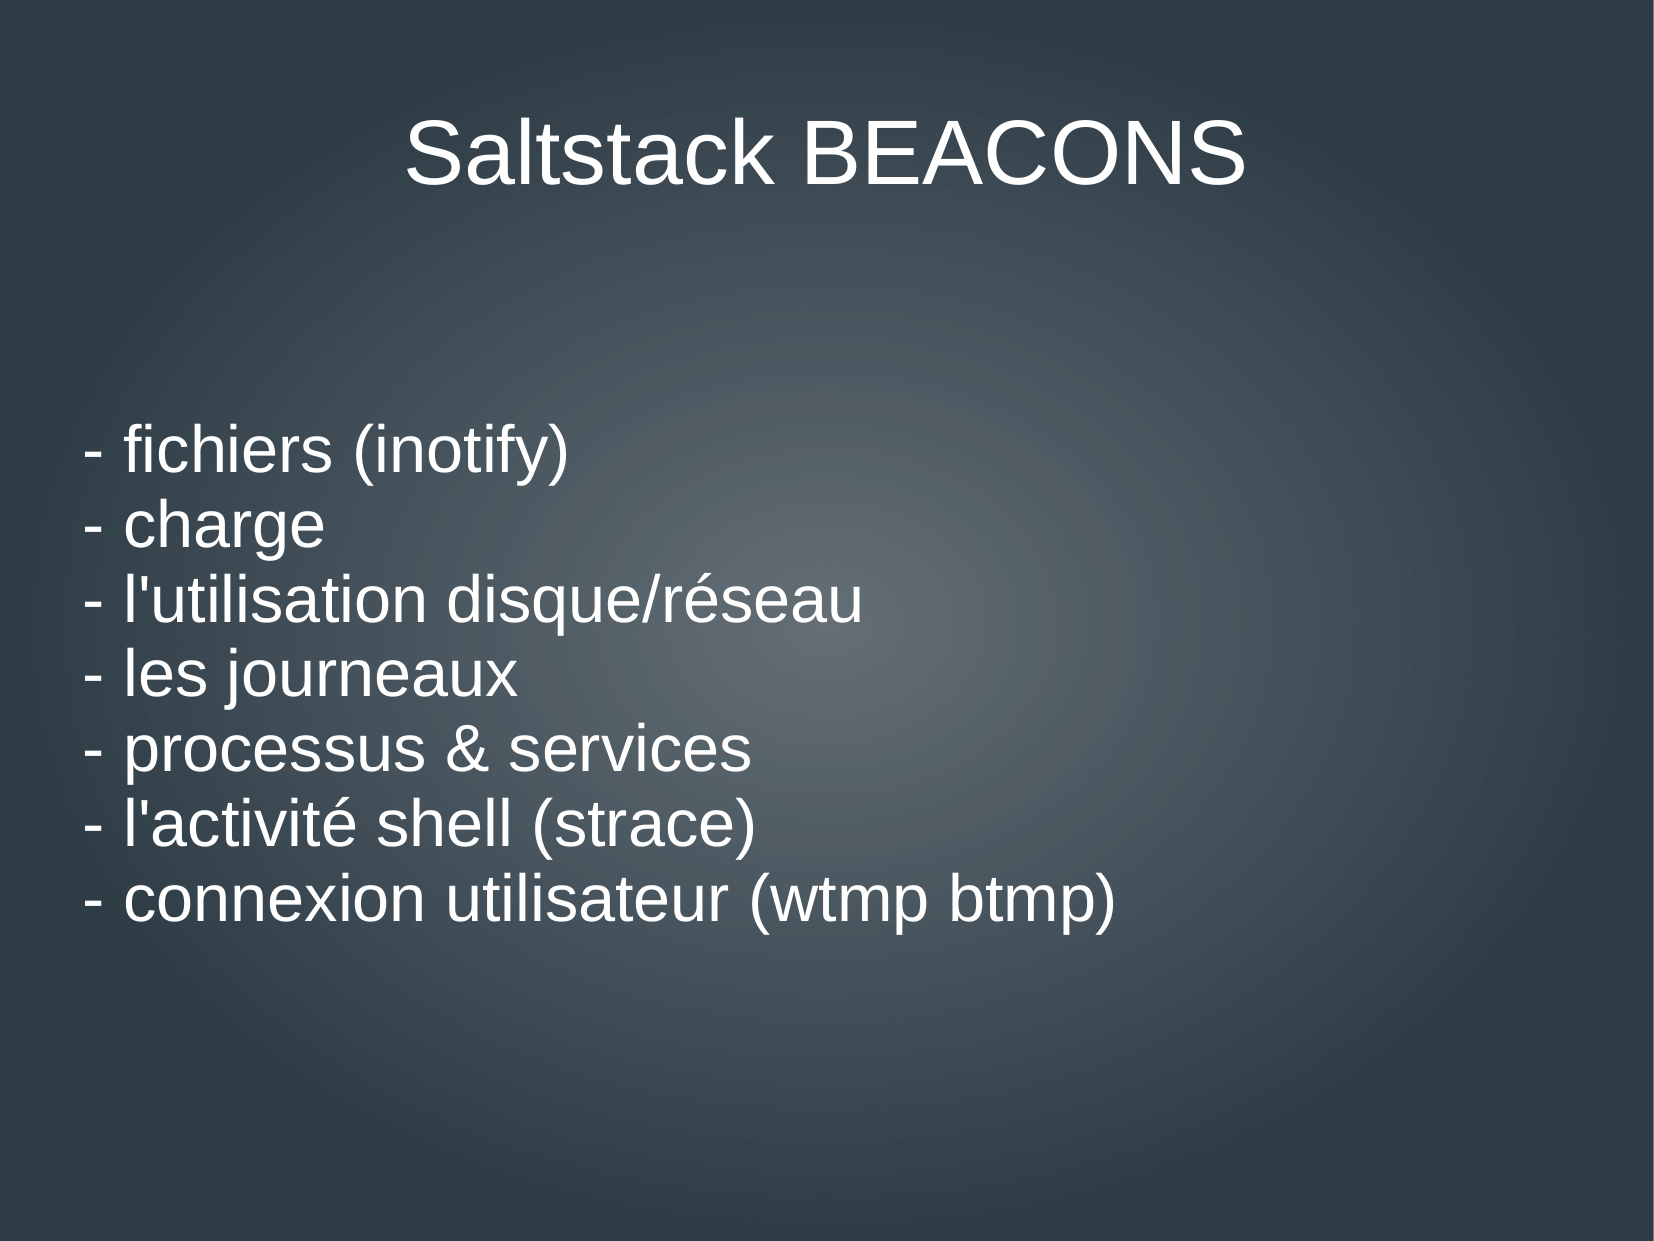

# Saltstack BEACONS
- fichiers (inotify)
- charge
- l'utilisation disque/réseau
- les journeaux
- processus & services
- l'activité shell (strace)
- connexion utilisateur (wtmp btmp)